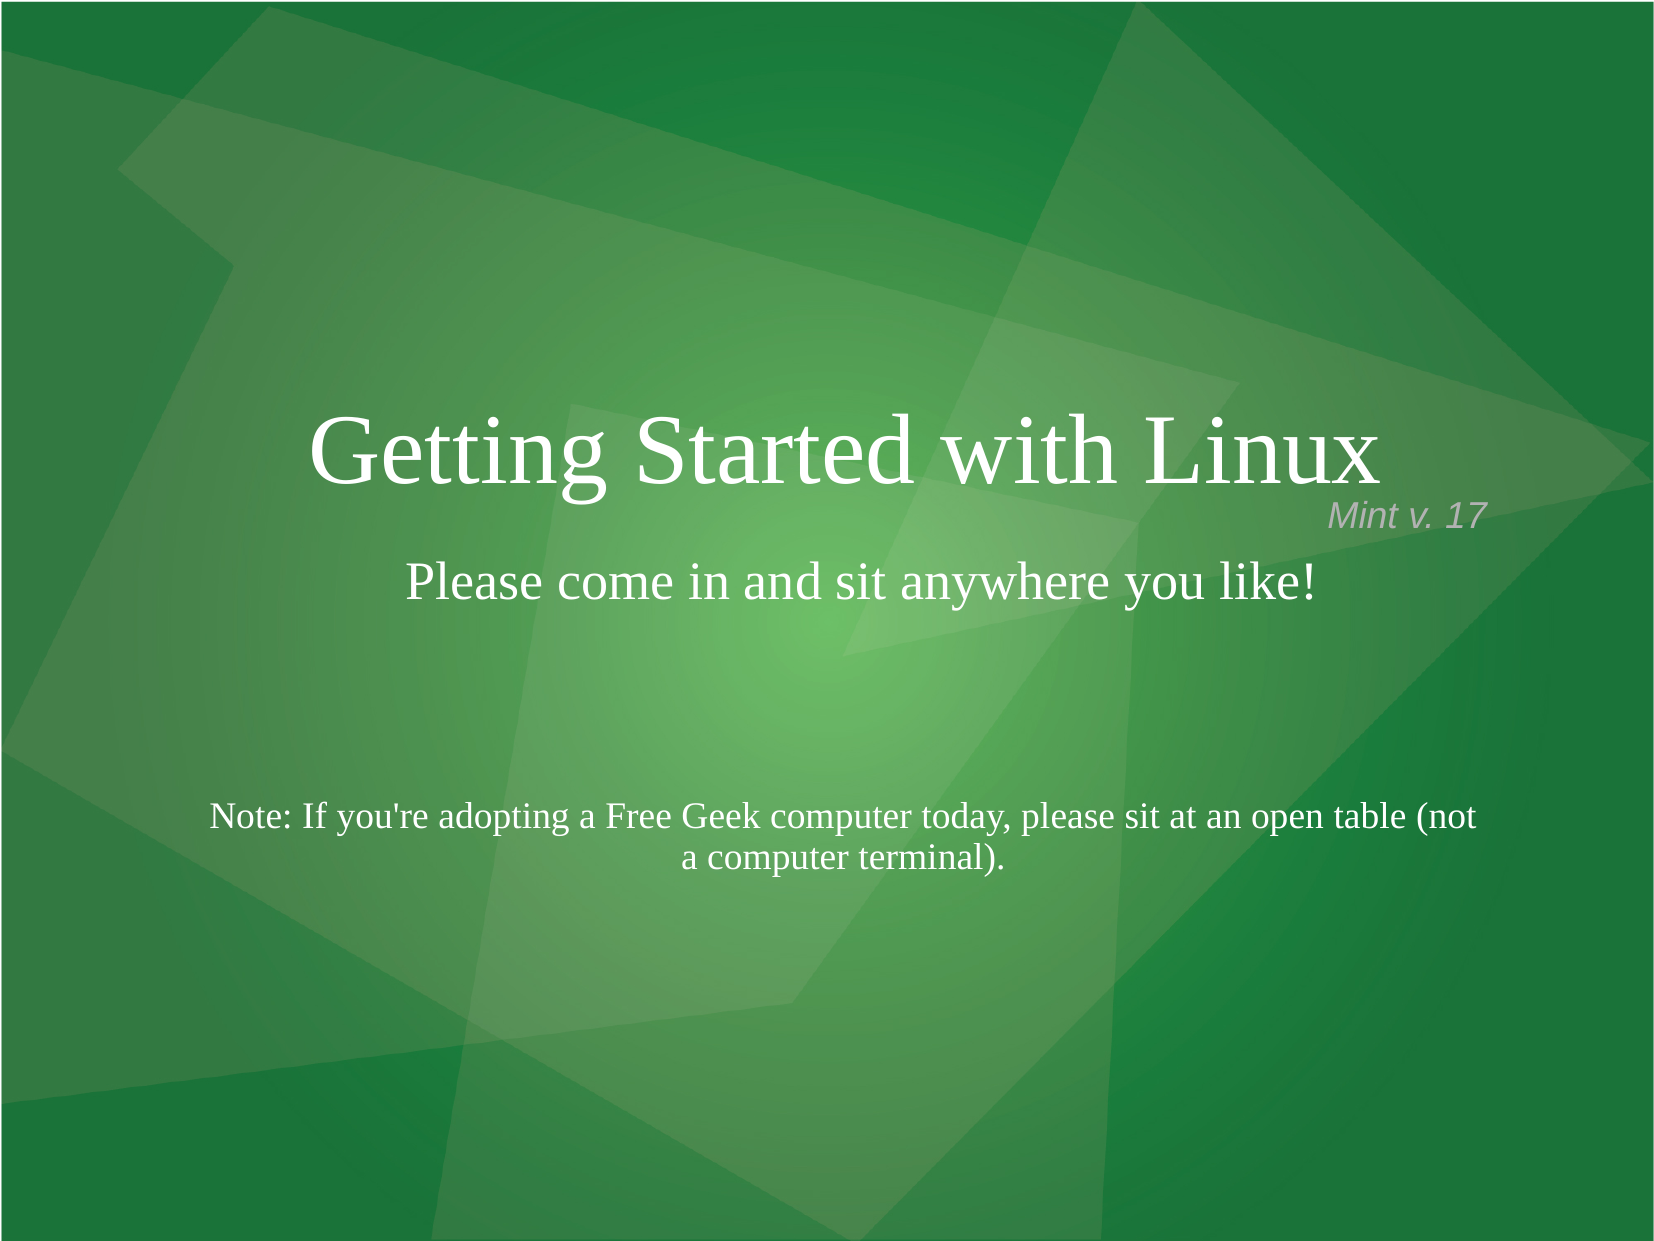

# Getting Started with Linux
Please come in and sit anywhere you like!
Mint v. 17
Note: If you're adopting a Free Geek computer today, please sit at an open table (not a computer terminal).